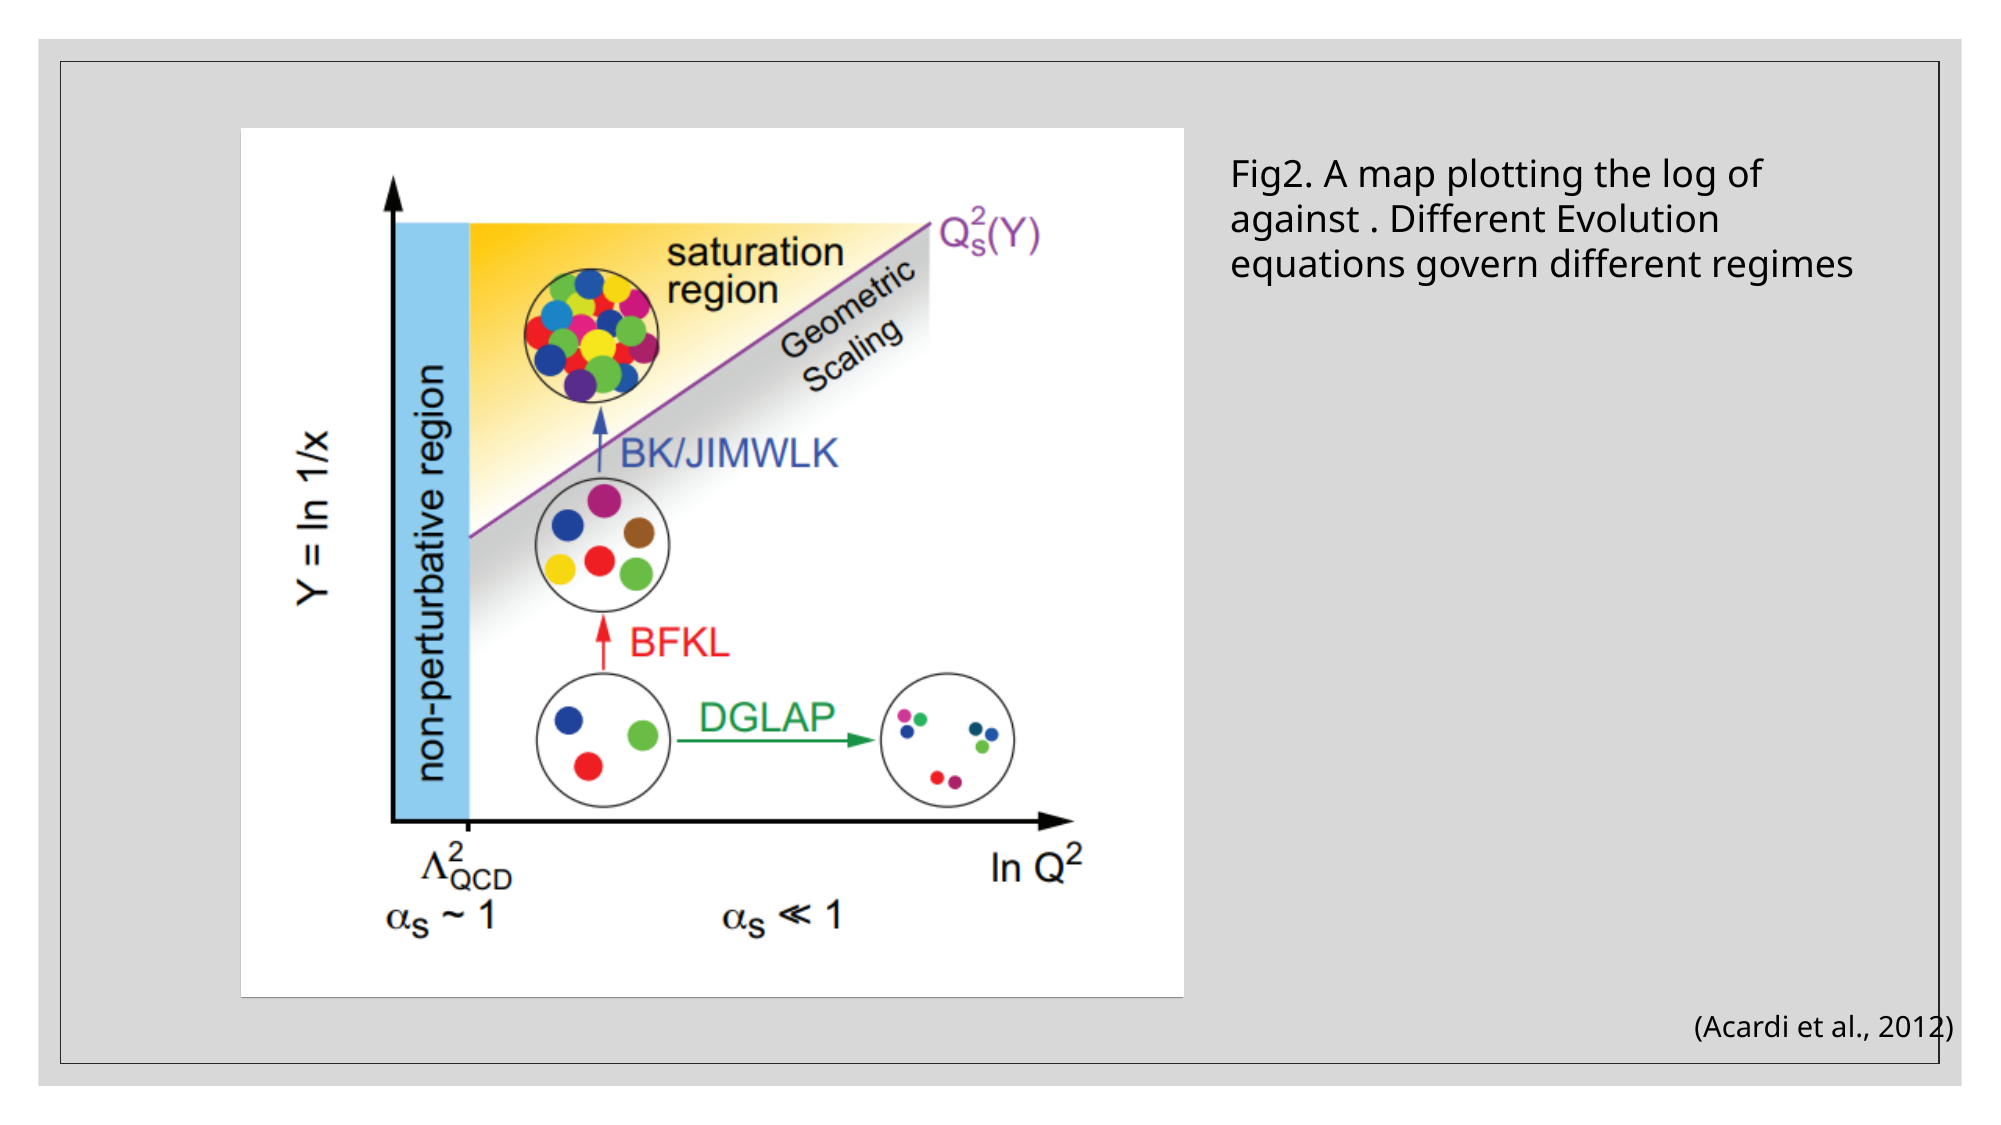

Fig2. A map plotting the log of against . Different Evolution equations govern different regimes
(Acardi et al., 2012)